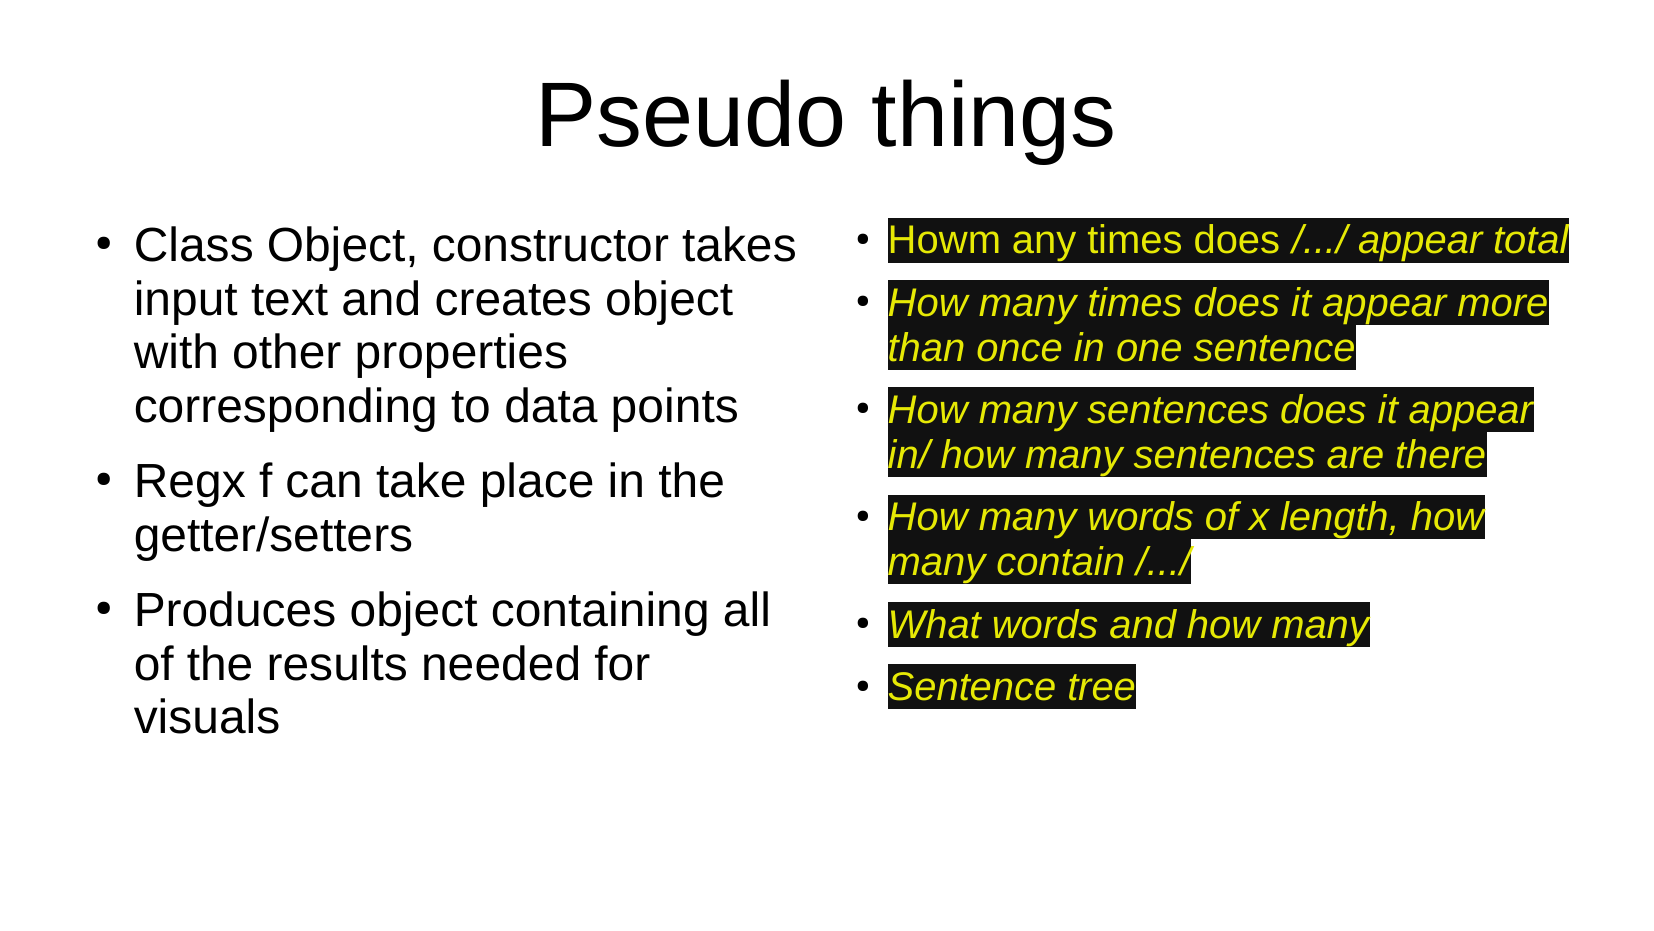

# Pseudo things
Class Object, constructor takes input text and creates object with other properties corresponding to data points
Regx f can take place in the getter/setters
Produces object containing all of the results needed for visuals
Howm any times does /.../ appear total
How many times does it appear more than once in one sentence
How many sentences does it appear in/ how many sentences are there
How many words of x length, how many contain /.../
What words and how many
Sentence tree